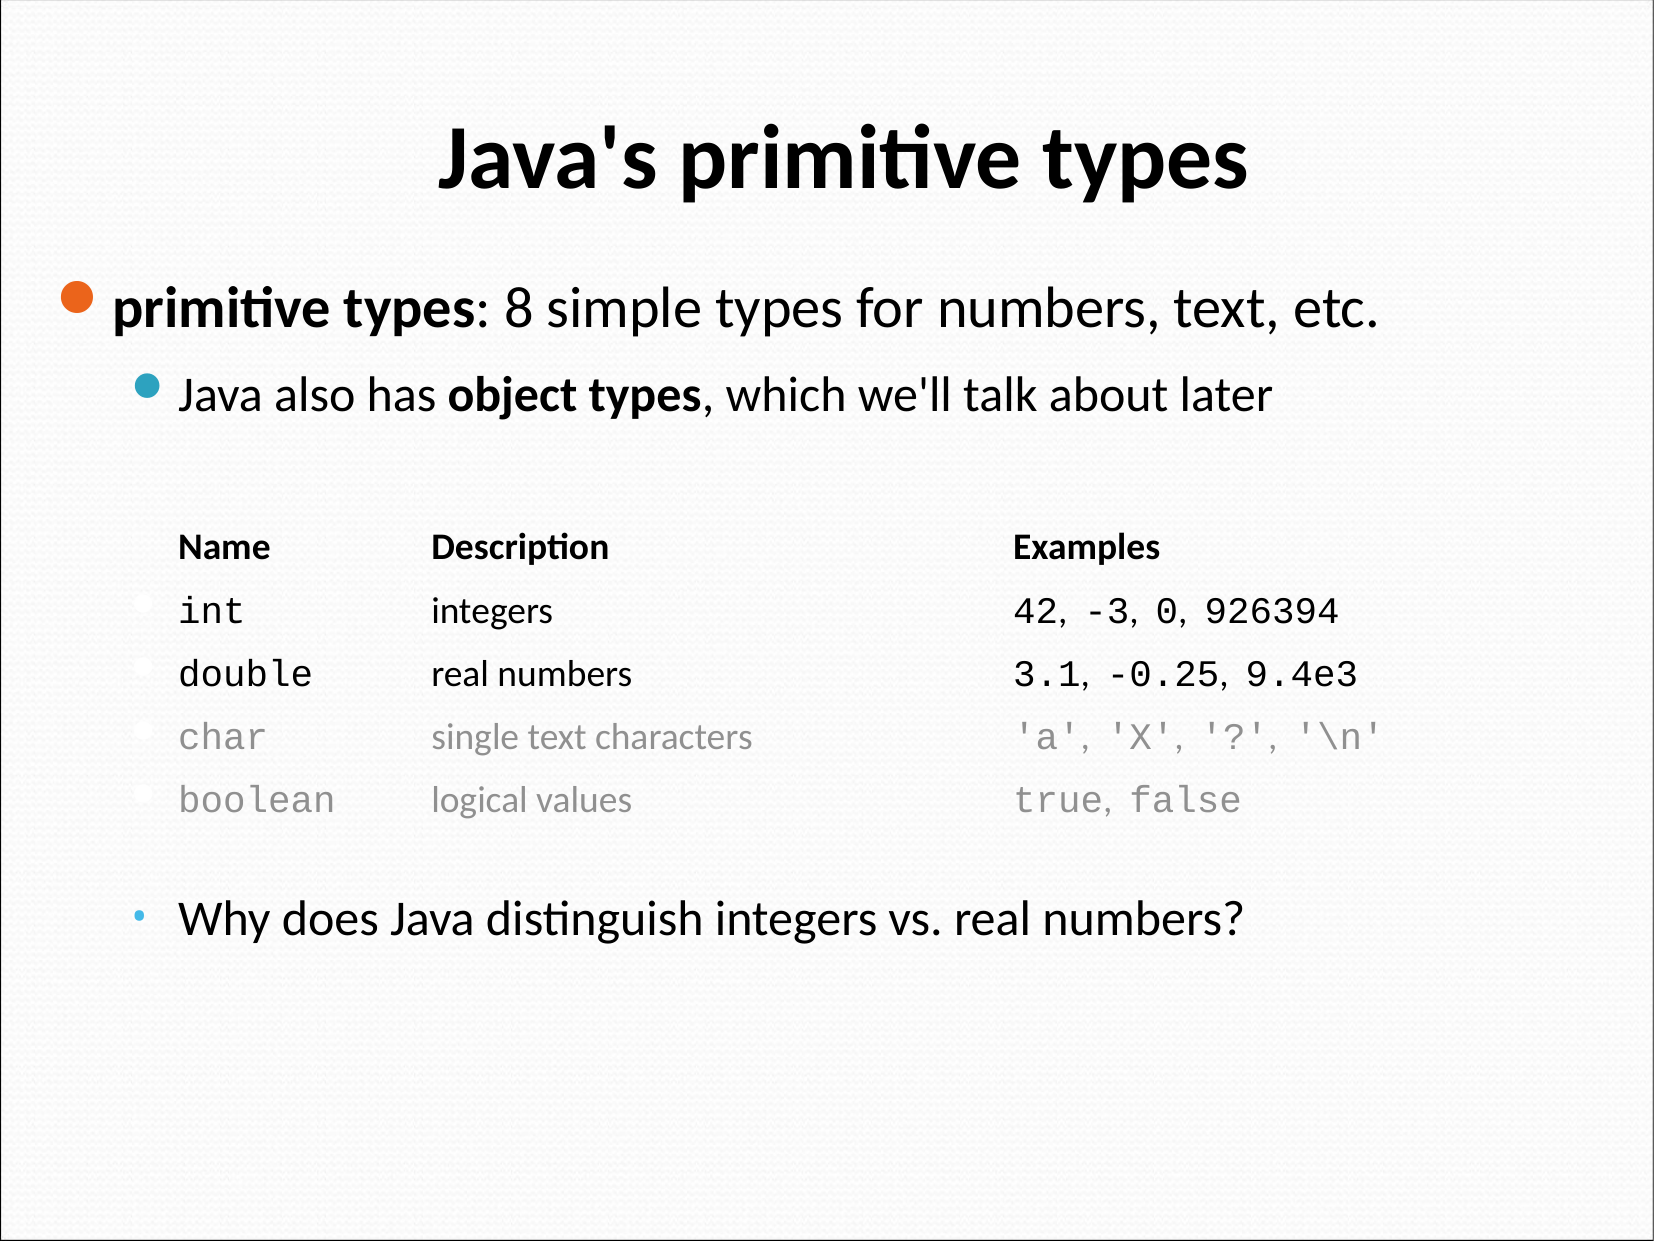

# Java's primitive types
primitive types: 8 simple types for numbers, text, etc.
Java also has object types, which we'll talk about later
	Name	Description	Examples
int	integers	42, -3, 0, 926394
double	real numbers	3.1, -0.25, 9.4e3
char	single text characters	'a', 'X', '?', '\n'
boolean	logical values	true, false
Why does Java distinguish integers vs. real numbers?